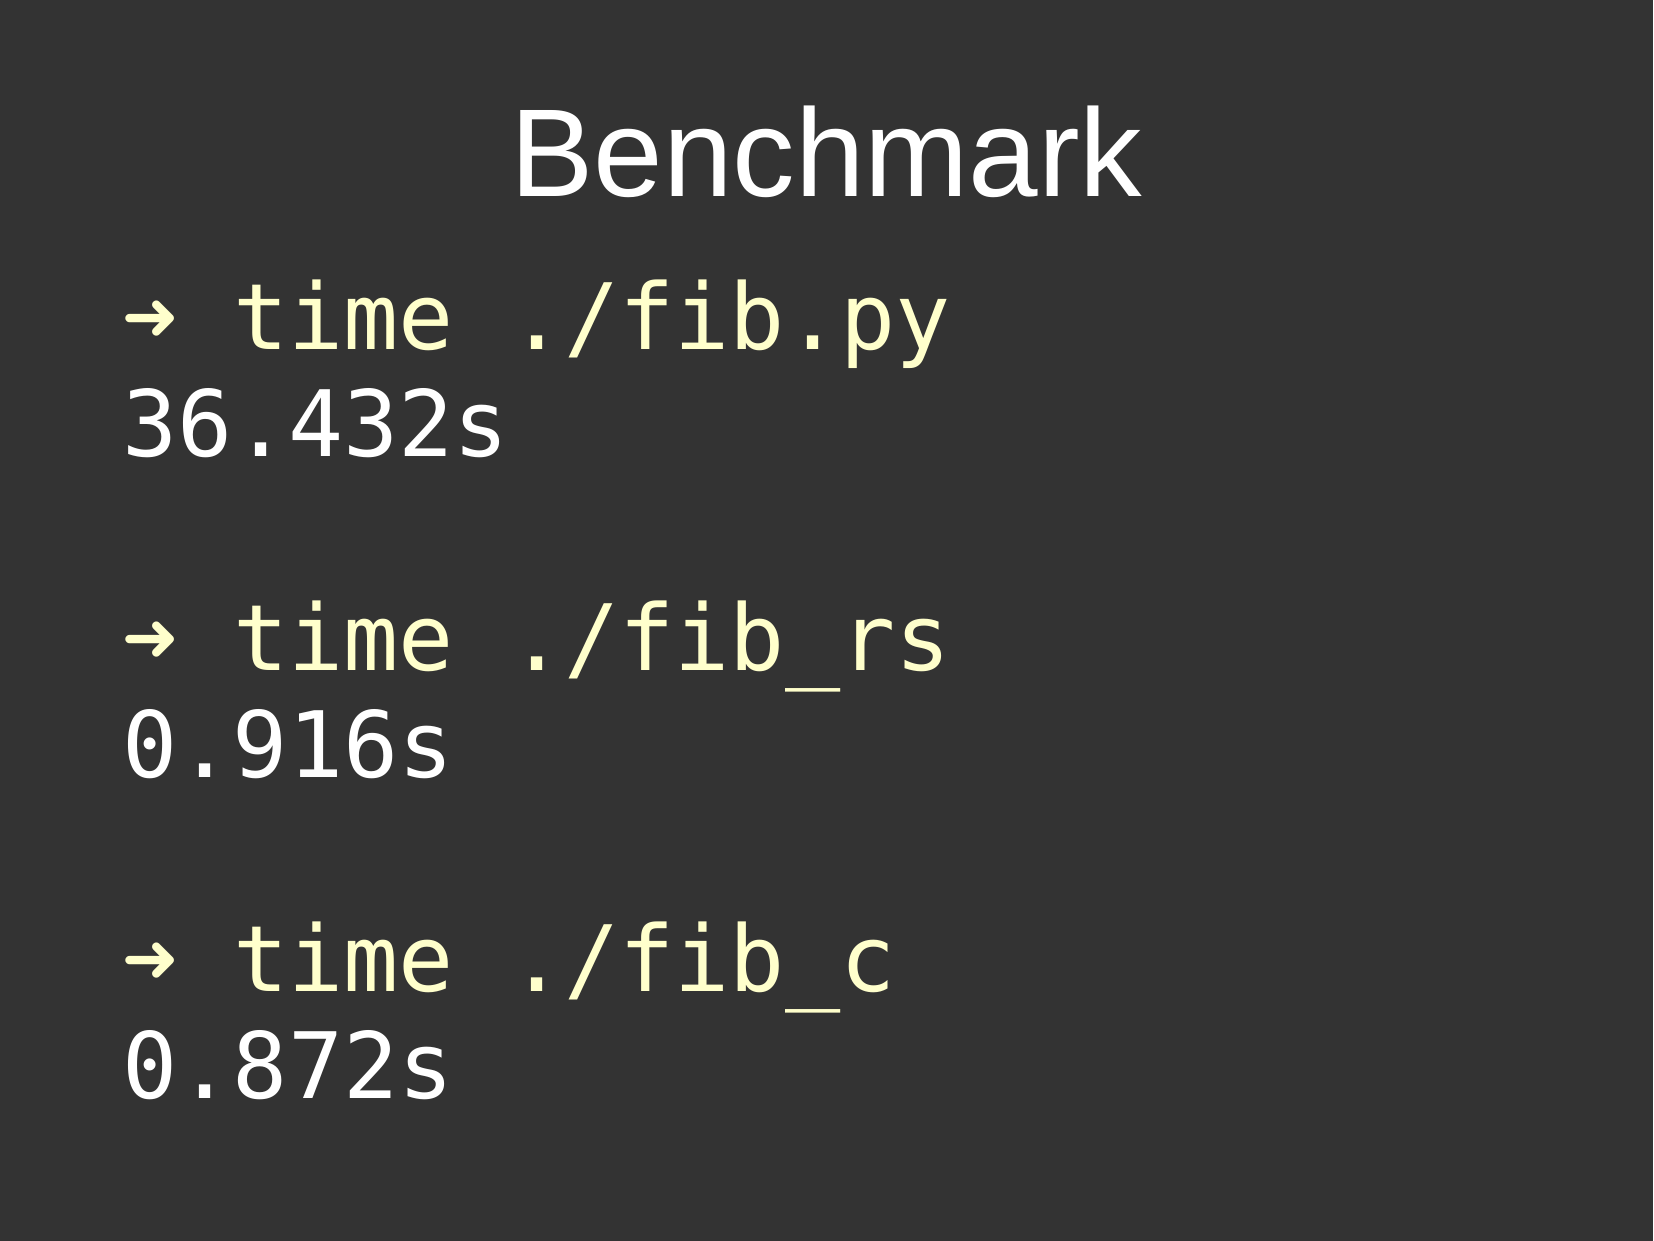

# Benchmark
➜ time ./fib.py
36.432s
➜ time ./fib_rs
0.916s
➜ time ./fib_c
0.872s